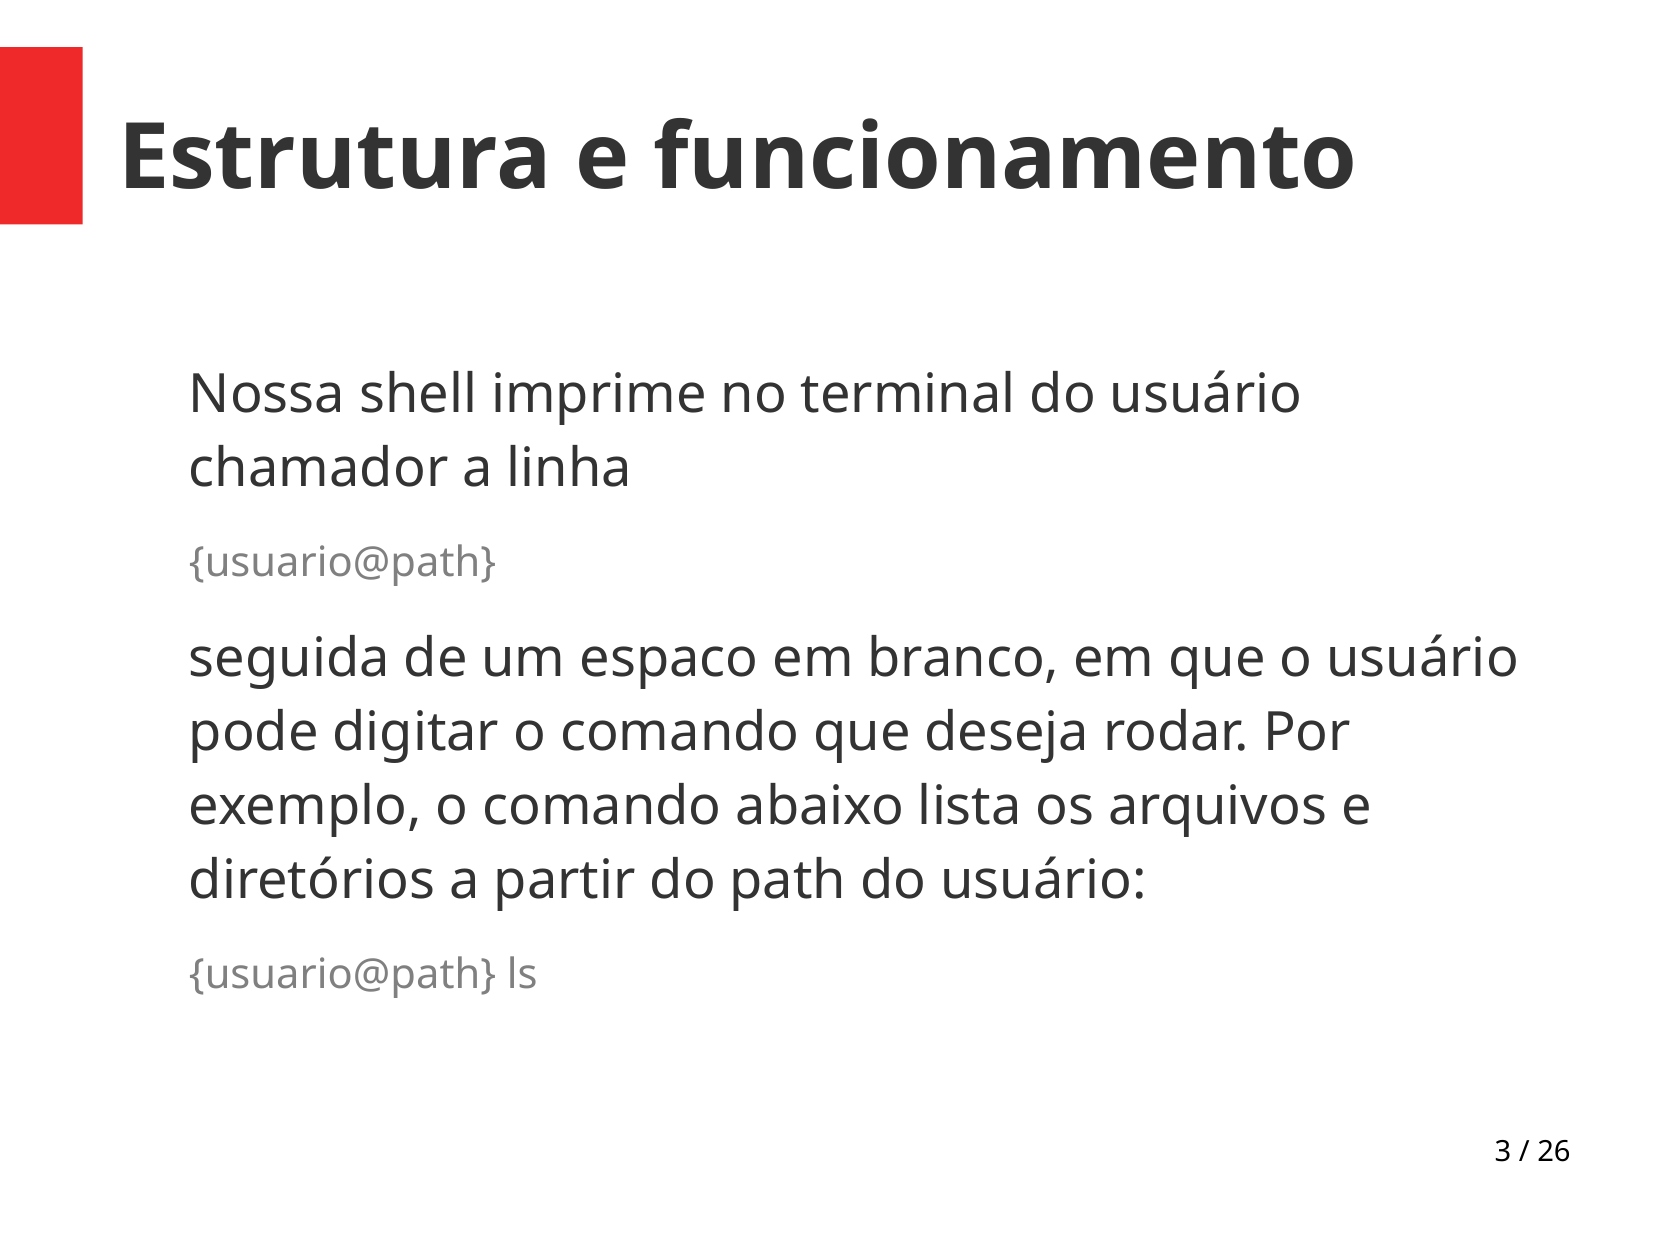

# Estrutura e funcionamento
Nossa shell imprime no terminal do usuário chamador a linha
{usuario@path}
seguida de um espaco em branco, em que o usuário pode digitar o comando que deseja rodar. Por exemplo, o comando abaixo lista os arquivos e diretórios a partir do path do usuário:
{usuario@path} ls
3